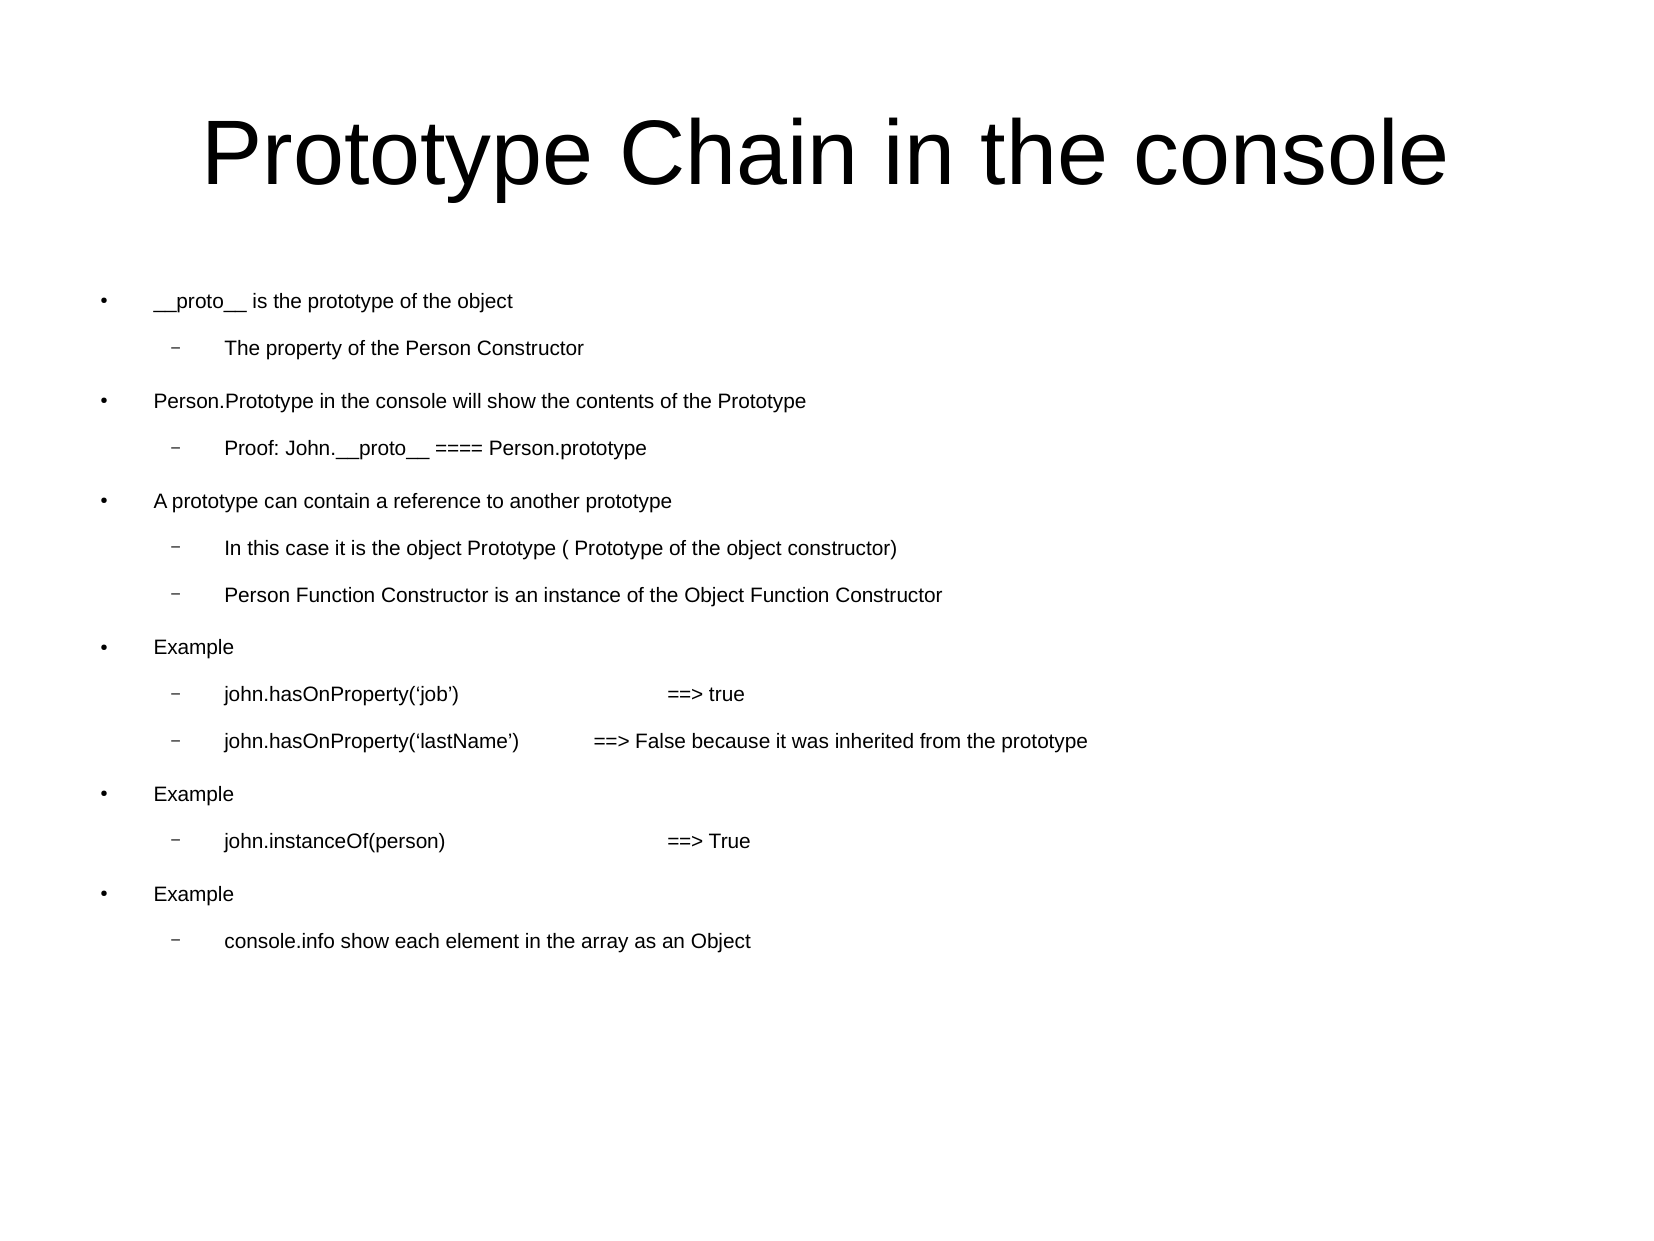

# Prototype Chain in the console
__proto__ is the prototype of the object
The property of the Person Constructor
Person.Prototype in the console will show the contents of the Prototype
Proof: John.__proto__ ==== Person.prototype
A prototype can contain a reference to another prototype
In this case it is the object Prototype ( Prototype of the object constructor)
Person Function Constructor is an instance of the Object Function Constructor
Example
john.hasOnProperty(‘job’)			==> true
john.hasOnProperty(‘lastName’)		==> False because it was inherited from the prototype
Example
john.instanceOf(person)			==> True
Example
console.info show each element in the array as an Object